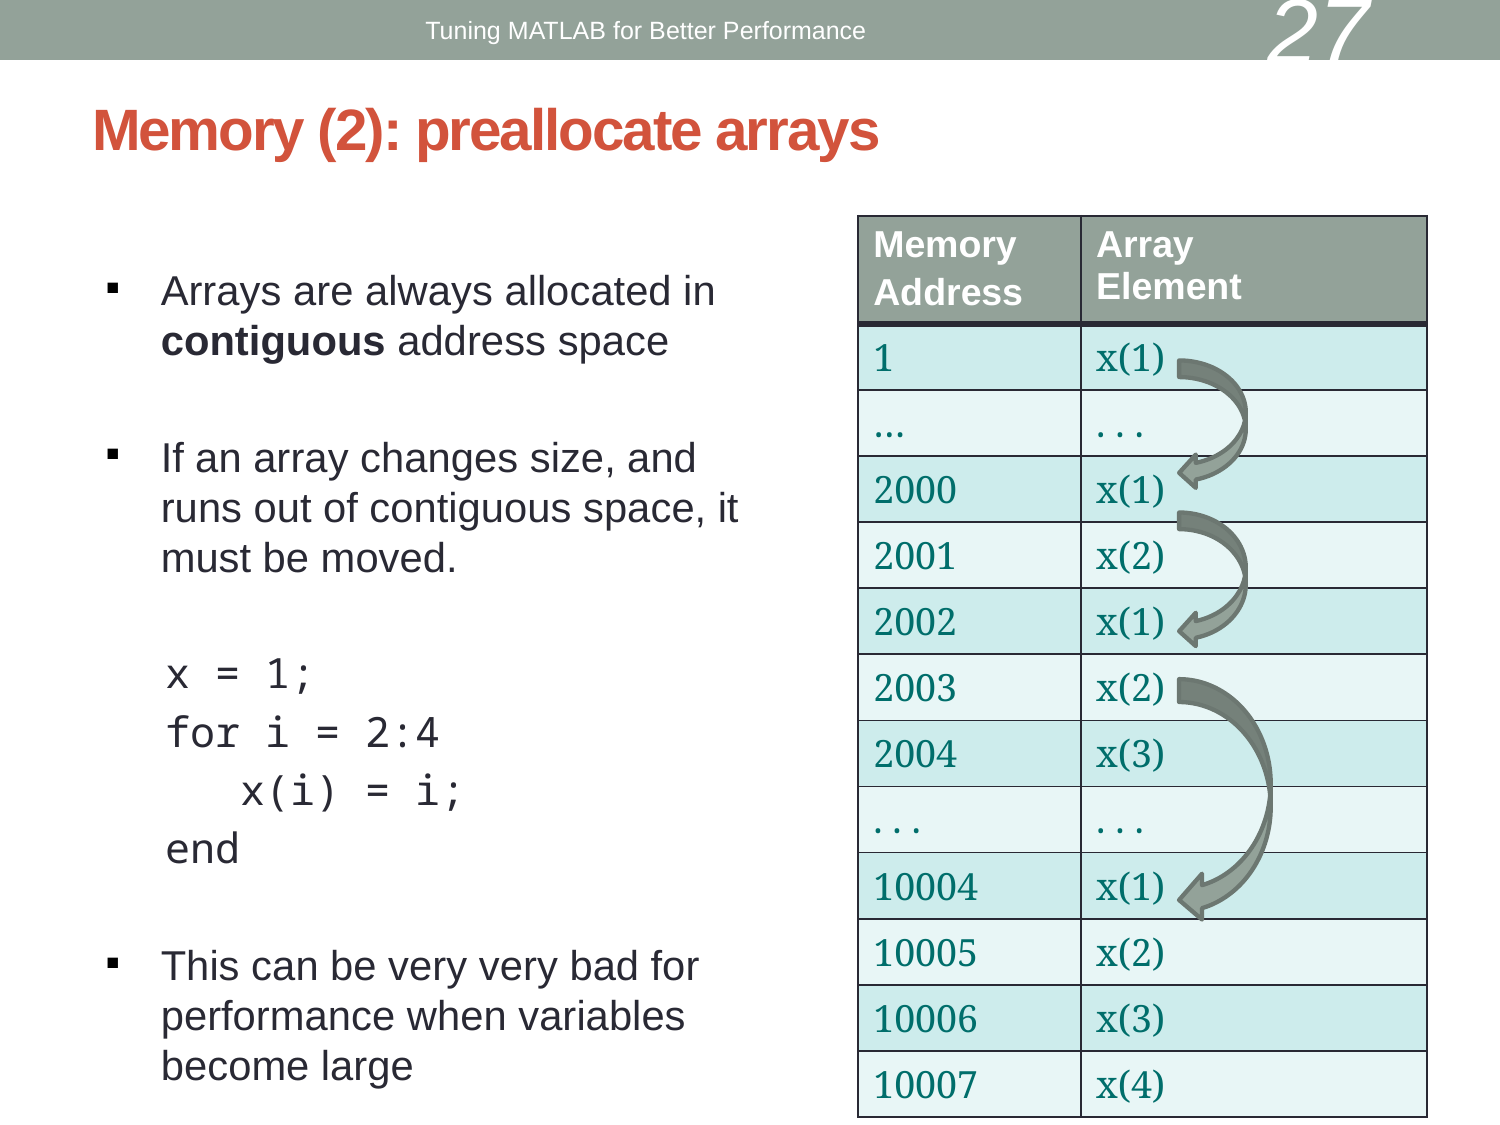

Tuning MATLAB for Better Performance
Memory (2): preallocate arrays
# Arrays are always allocated in contiguous address space
If an array changes size, and runs out of contiguous space, it must be moved.
 x = 1;
 for i = 2:4
 x(i) = i;
 end
This can be very very bad for performance when variables become large
| Memory Address | Array Element |
| --- | --- |
| 1 | x(1) |
| … | . . . |
| 2000 | x(1) |
| 2001 | x(2) |
| 2002 | x(1) |
| 2003 | x(2) |
| 2004 | x(3) |
| . . . | . . . |
| 10004 | x(1) |
| 10005 | x(2) |
| 10006 | x(3) |
| 10007 | x(4) |